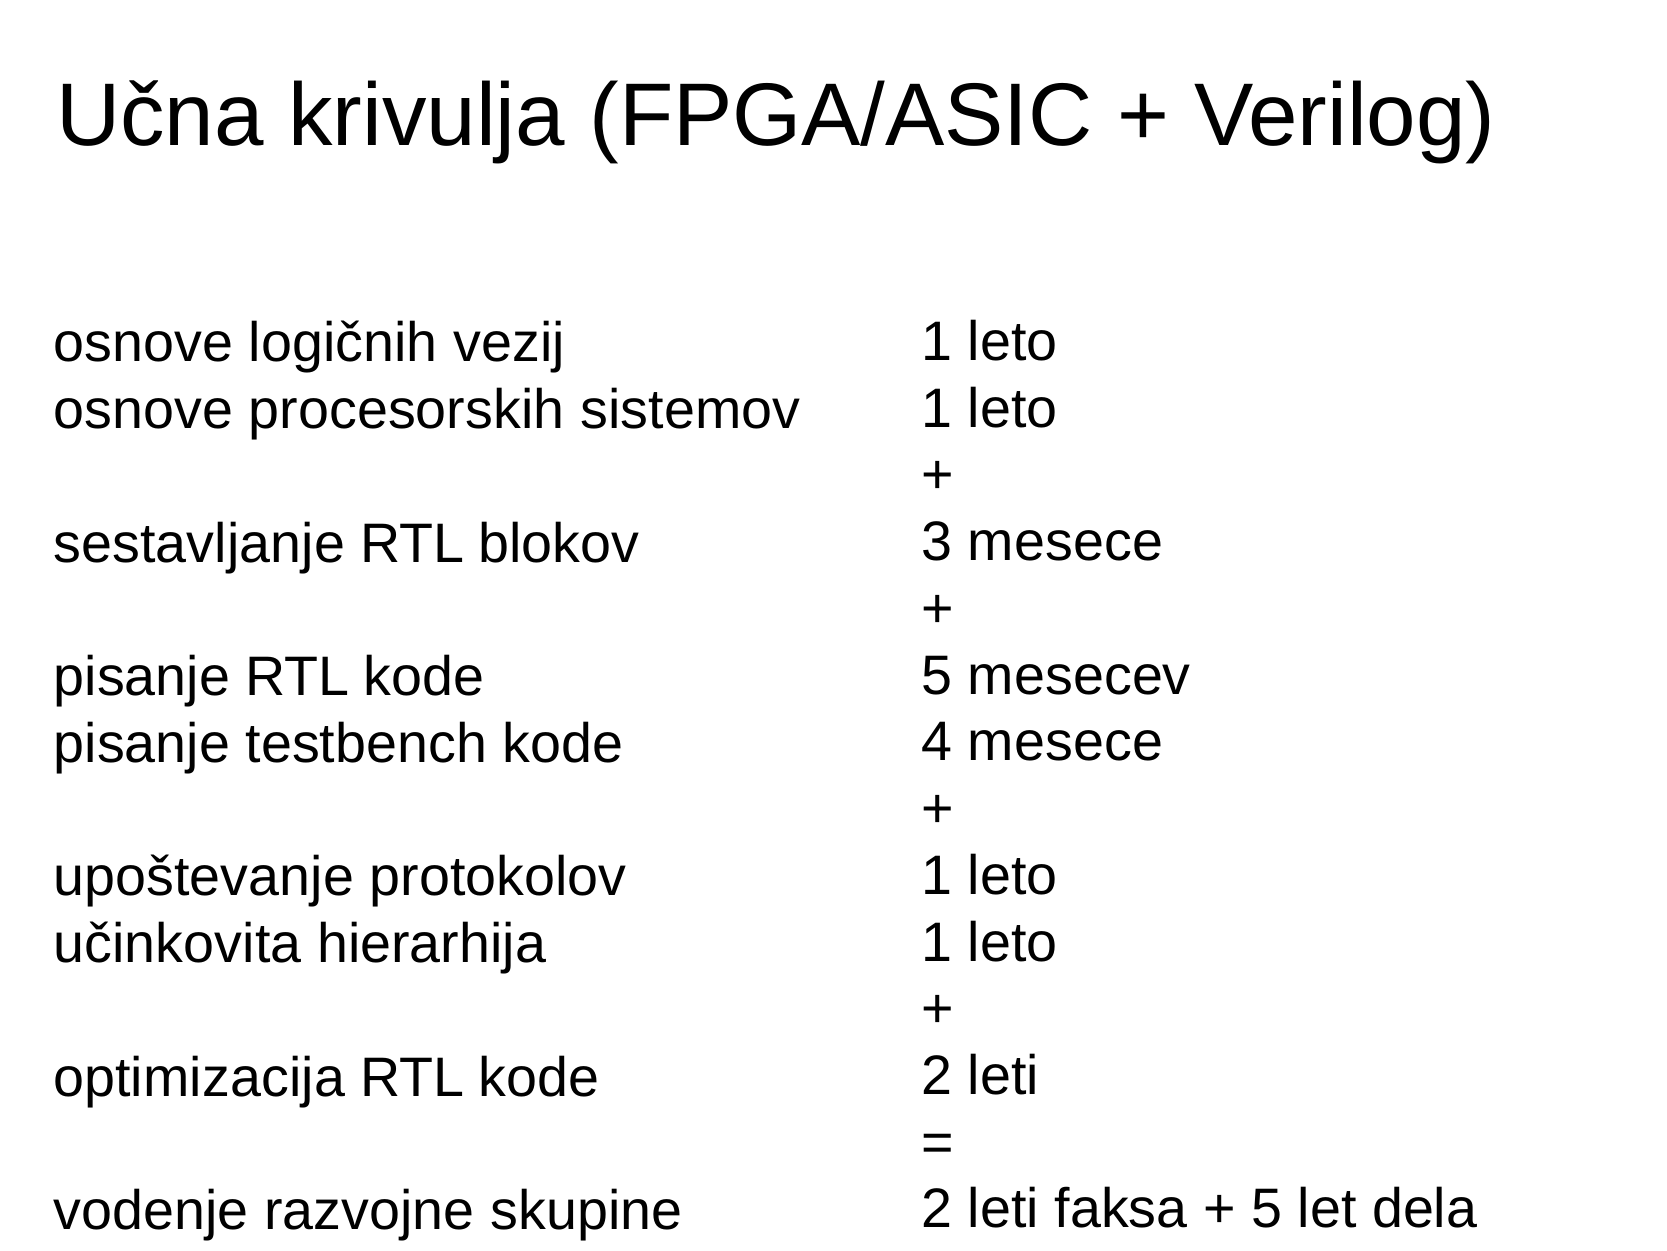

# Učna krivulja (FPGA/ASIC + Verilog)
1 leto
1 leto
+
3 mesece
+
5 mesecev
4 mesece
+
1 leto
1 leto
+
2 leti
=
2 leti faksa + 5 let dela
osnove logičnih vezij
osnove procesorskih sistemov
sestavljanje RTL blokov
pisanje RTL kode
pisanje testbench kode
upoštevanje protokolov
učinkovita hierarhija
optimizacija RTL kode
vodenje razvojne skupine